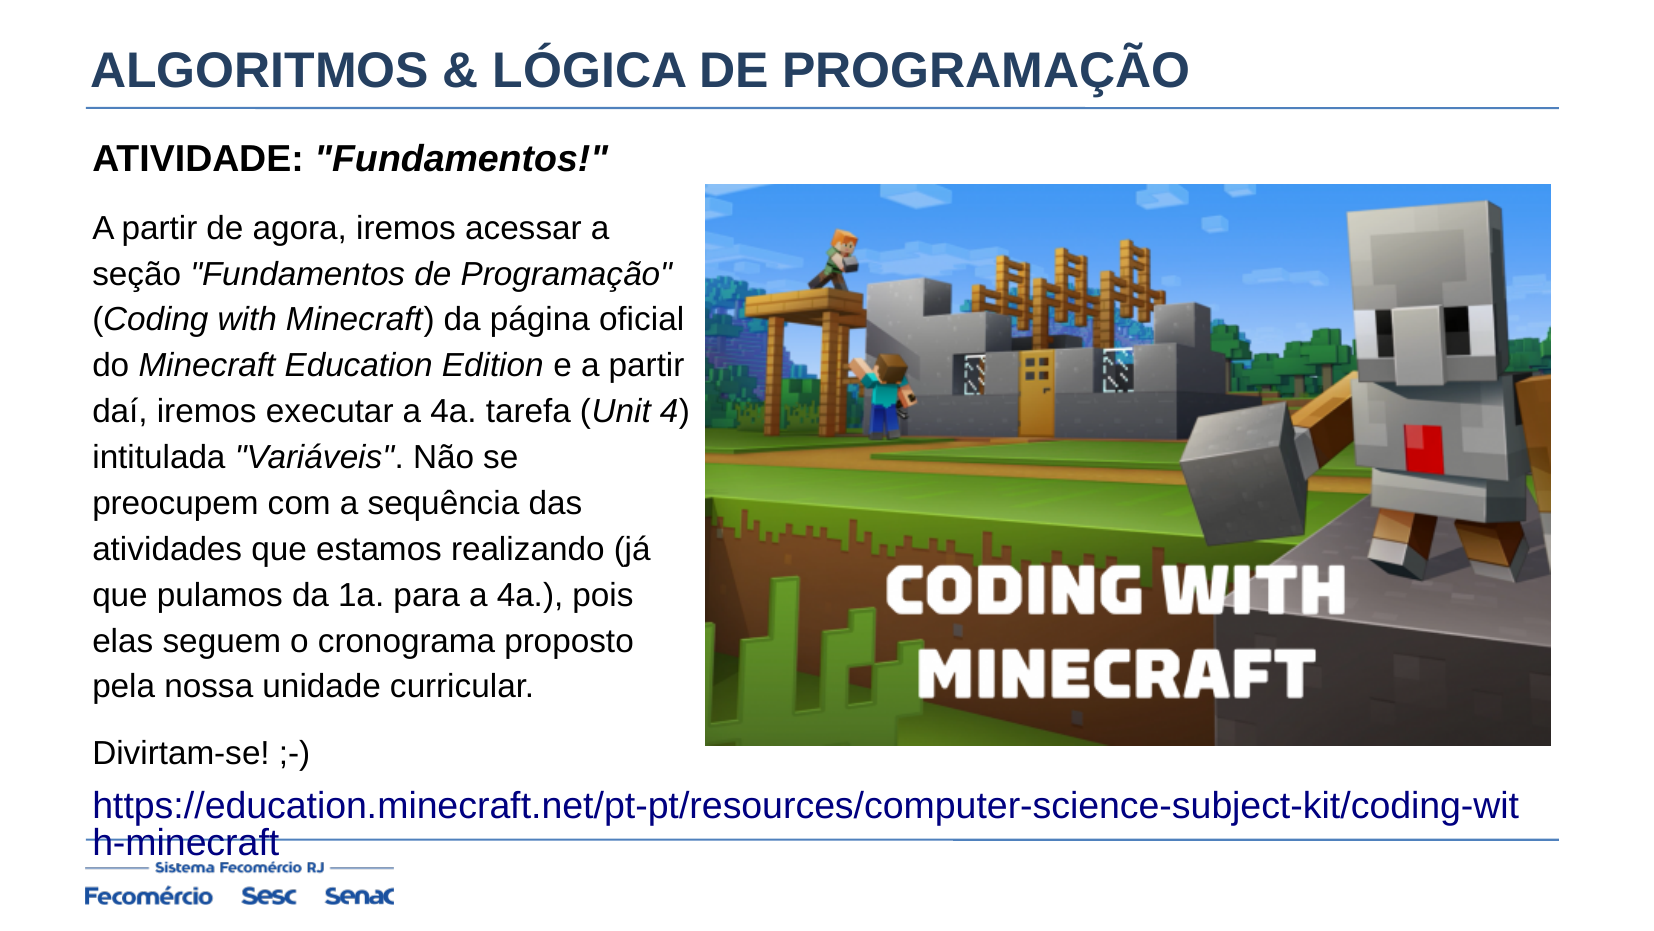

ALGORITMOS & LÓGICA DE PROGRAMAÇÃO
ATIVIDADE: "Fundamentos!"
A partir de agora, iremos acessar a seção "Fundamentos de Programação" (Coding with Minecraft) da página oficial do Minecraft Education Edition e a partir daí, iremos executar a 4a. tarefa (Unit 4) intitulada "Variáveis". Não se preocupem com a sequência das atividades que estamos realizando (já que pulamos da 1a. para a 4a.), pois elas seguem o cronograma proposto pela nossa unidade curricular.
Divirtam-se! ;-)
https://education.minecraft.net/pt-pt/resources/computer-science-subject-kit/coding-with-minecraft